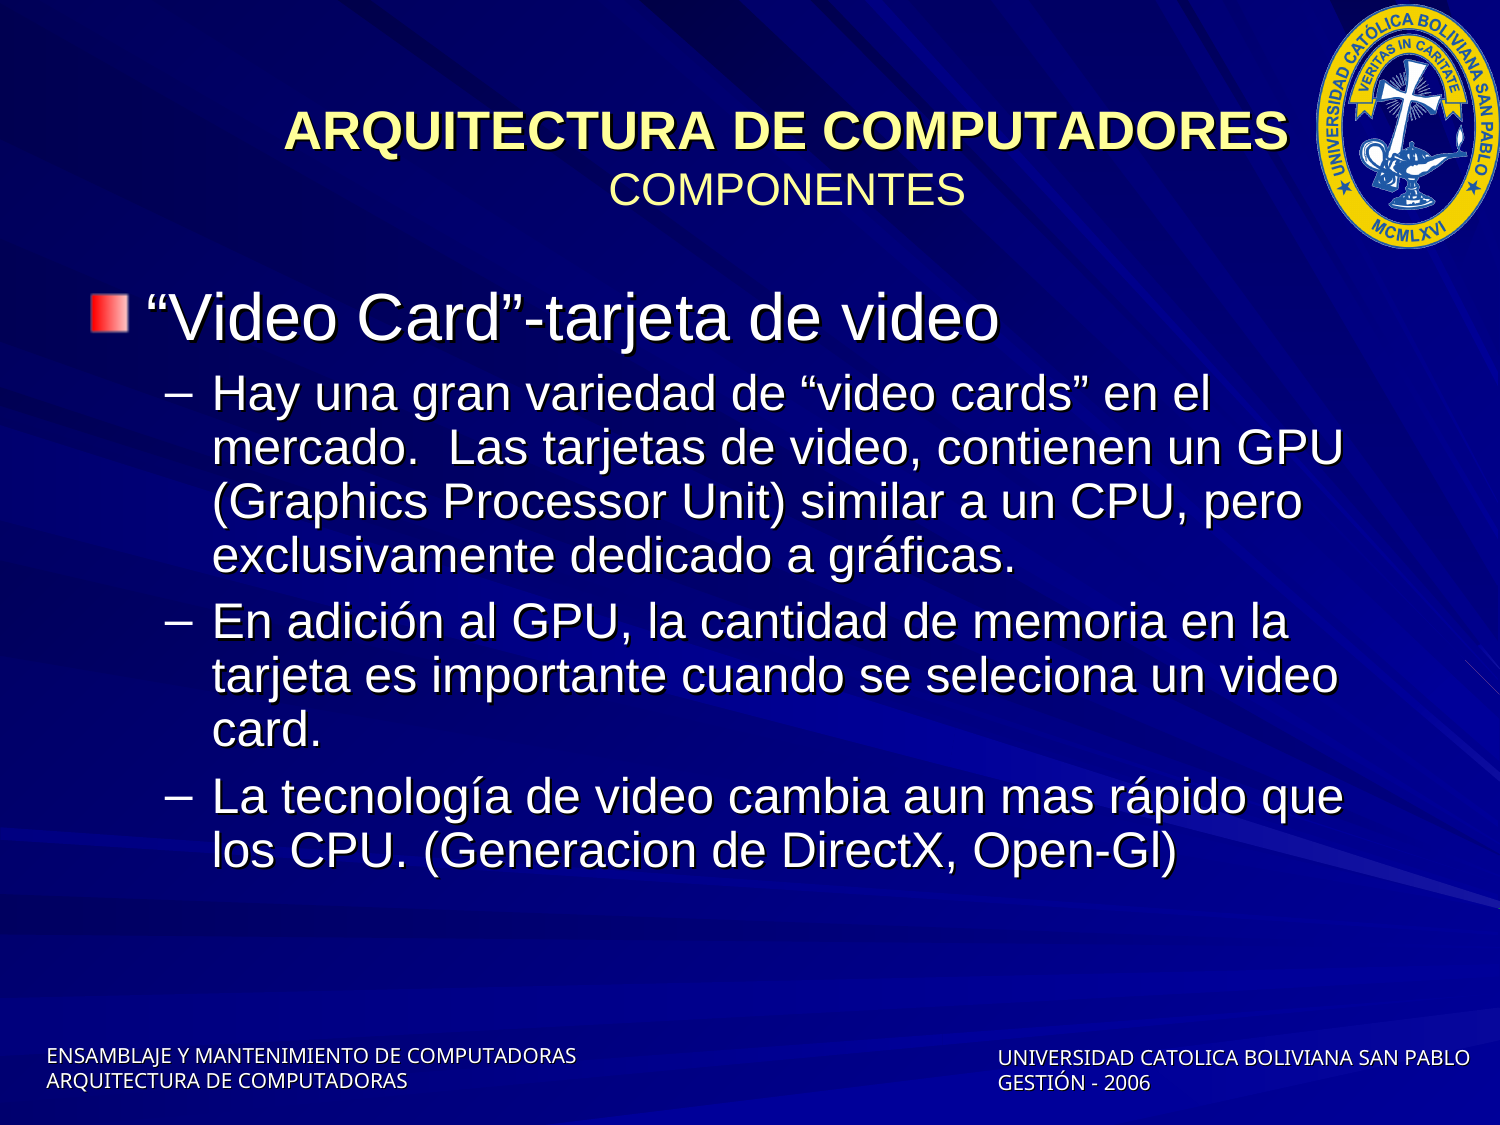

ARQUITECTURA DE COMPUTADORES
COMPONENTES
# “Video Card”-tarjeta de video
Hay una gran variedad de “video cards” en el mercado. Las tarjetas de video, contienen un GPU (Graphics Processor Unit) similar a un CPU, pero exclusivamente dedicado a gráficas.
En adición al GPU, la cantidad de memoria en la tarjeta es importante cuando se seleciona un video card.
La tecnología de video cambia aun mas rápido que los CPU. (Generacion de DirectX, Open-Gl)